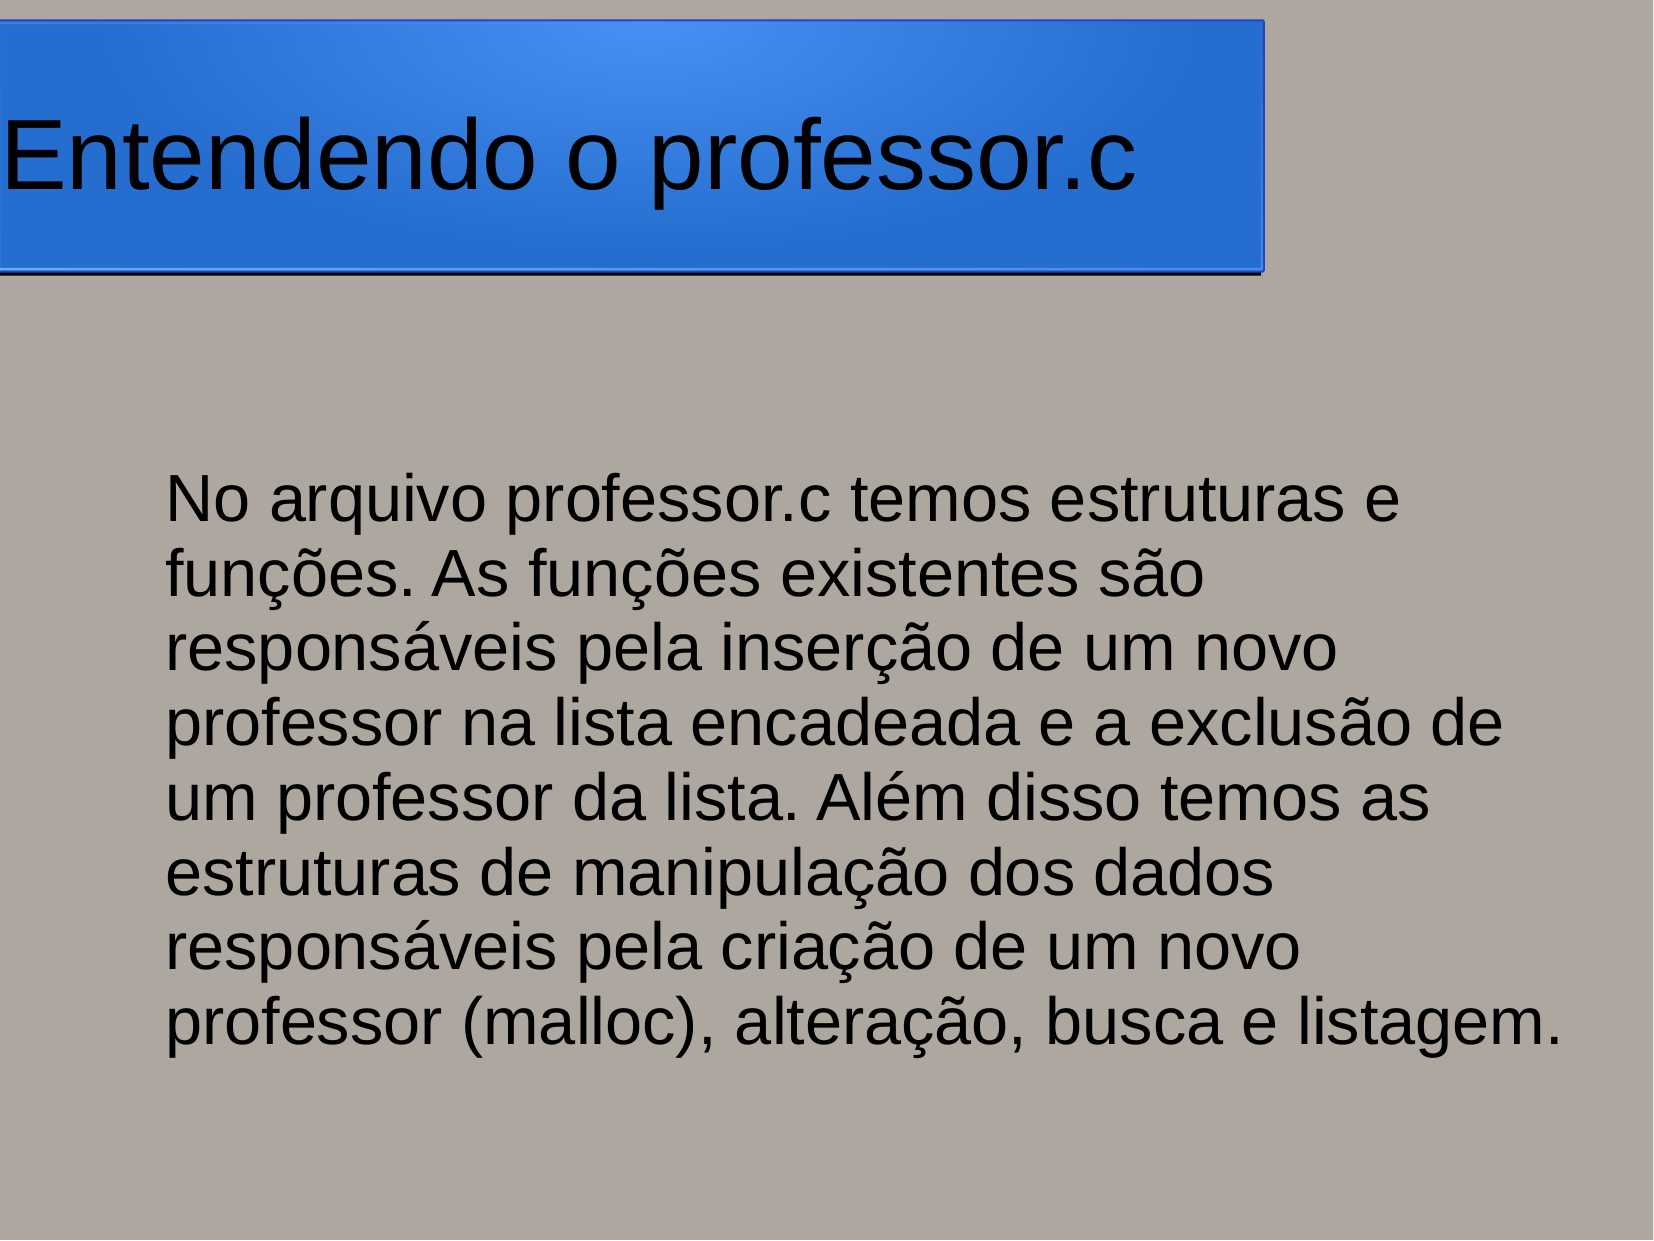

# Entendendo o professor.c
No arquivo professor.c temos estruturas e funções. As funções existentes são responsáveis pela inserção de um novo professor na lista encadeada e a exclusão de um professor da lista. Além disso temos as estruturas de manipulação dos dados responsáveis pela criação de um novo professor (malloc), alteração, busca e listagem.